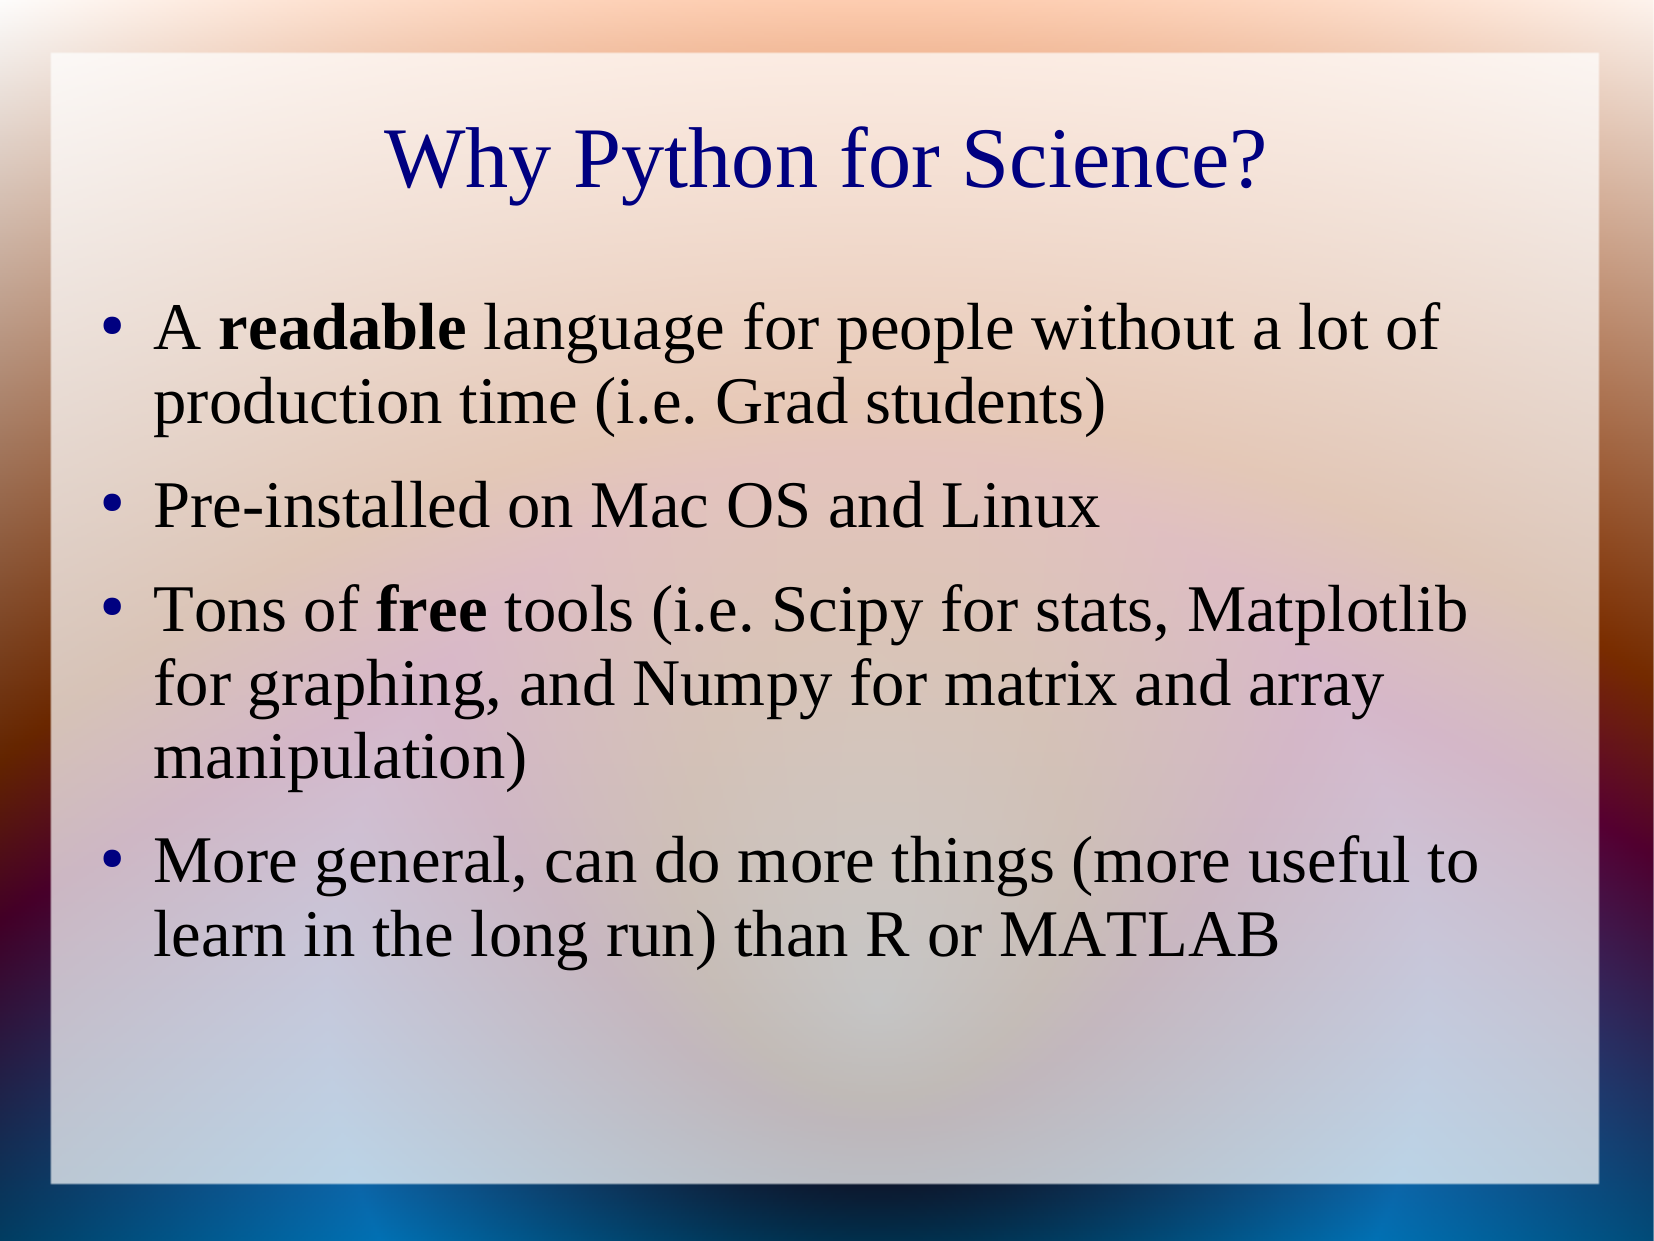

# Why Python for Science?
A readable language for people without a lot of production time (i.e. Grad students)
Pre-installed on Mac OS and Linux
Tons of free tools (i.e. Scipy for stats, Matplotlib for graphing, and Numpy for matrix and array manipulation)
More general, can do more things (more useful to learn in the long run) than R or MATLAB